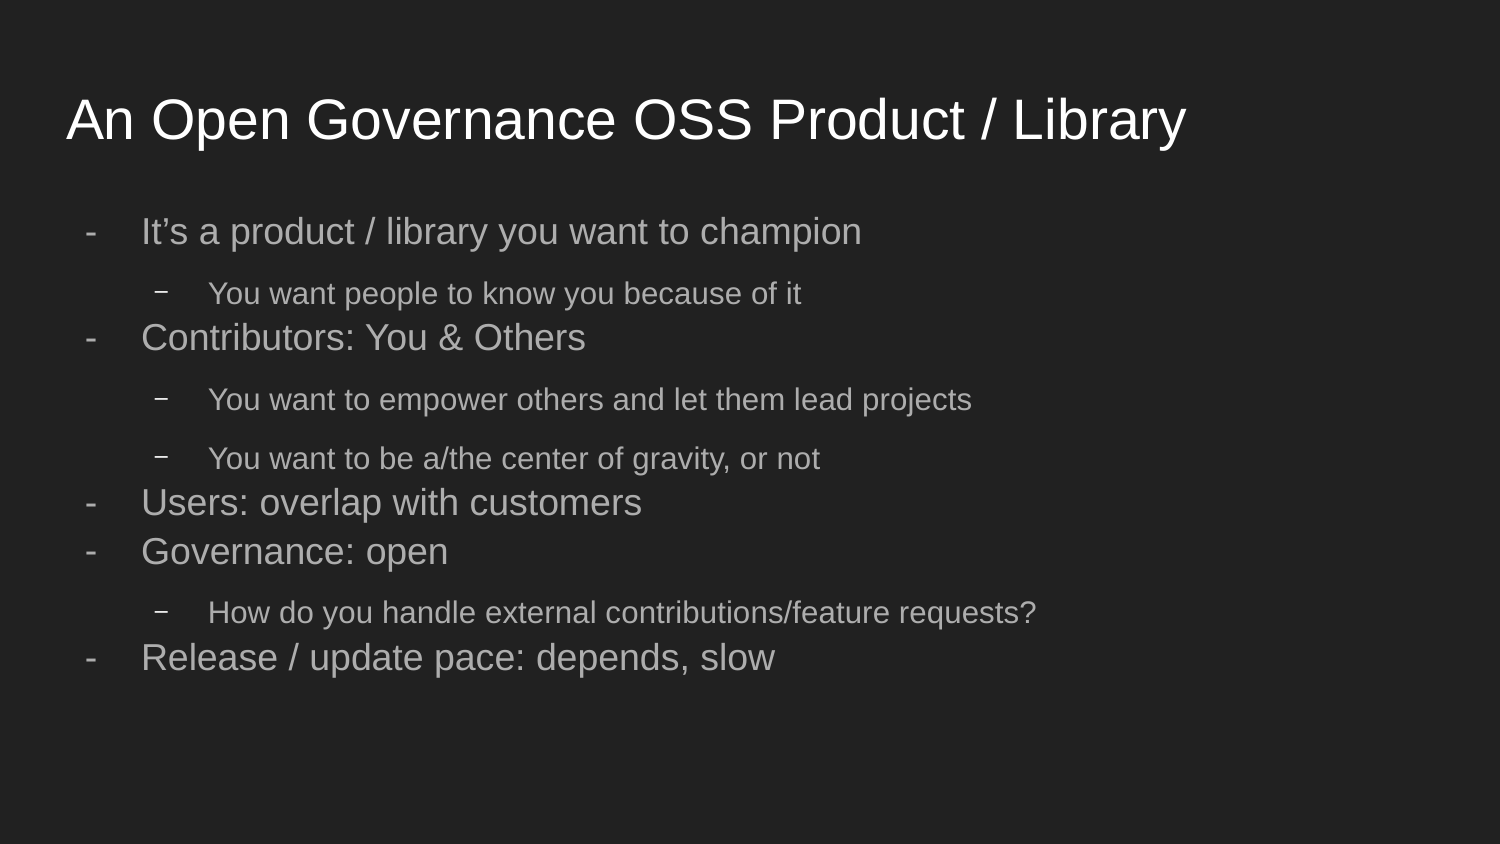

# An Open Governance OSS Product / Library
It’s a product / library you want to champion
You want people to know you because of it
Contributors: You & Others
You want to empower others and let them lead projects
You want to be a/the center of gravity, or not
Users: overlap with customers
Governance: open
How do you handle external contributions/feature requests?
Release / update pace: depends, slow